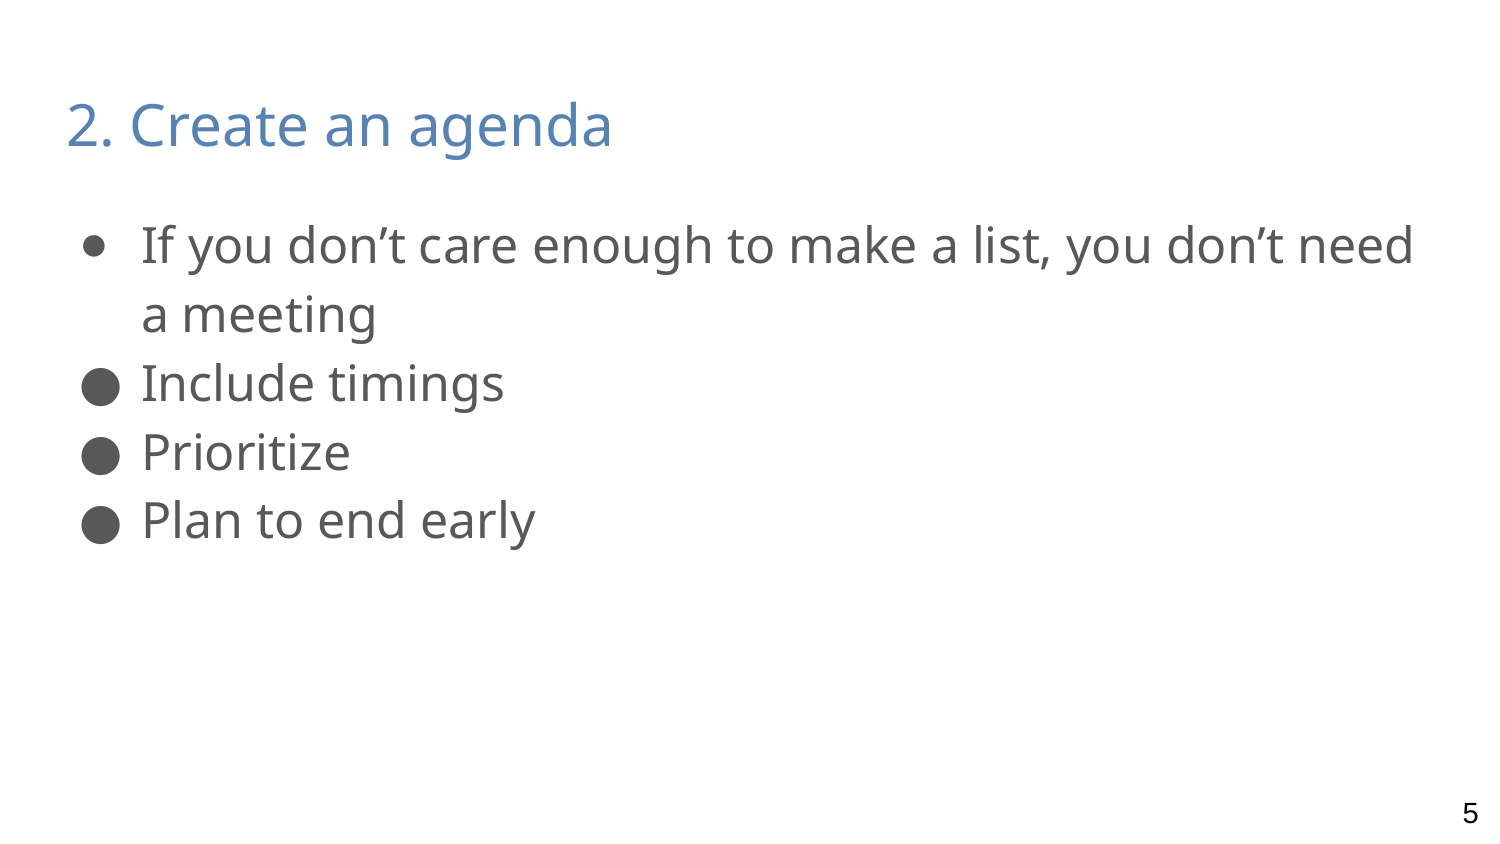

# 2. Create an agenda
If you don’t care enough to make a list, you don’t need a meeting
Include timings
Prioritize
Plan to end early